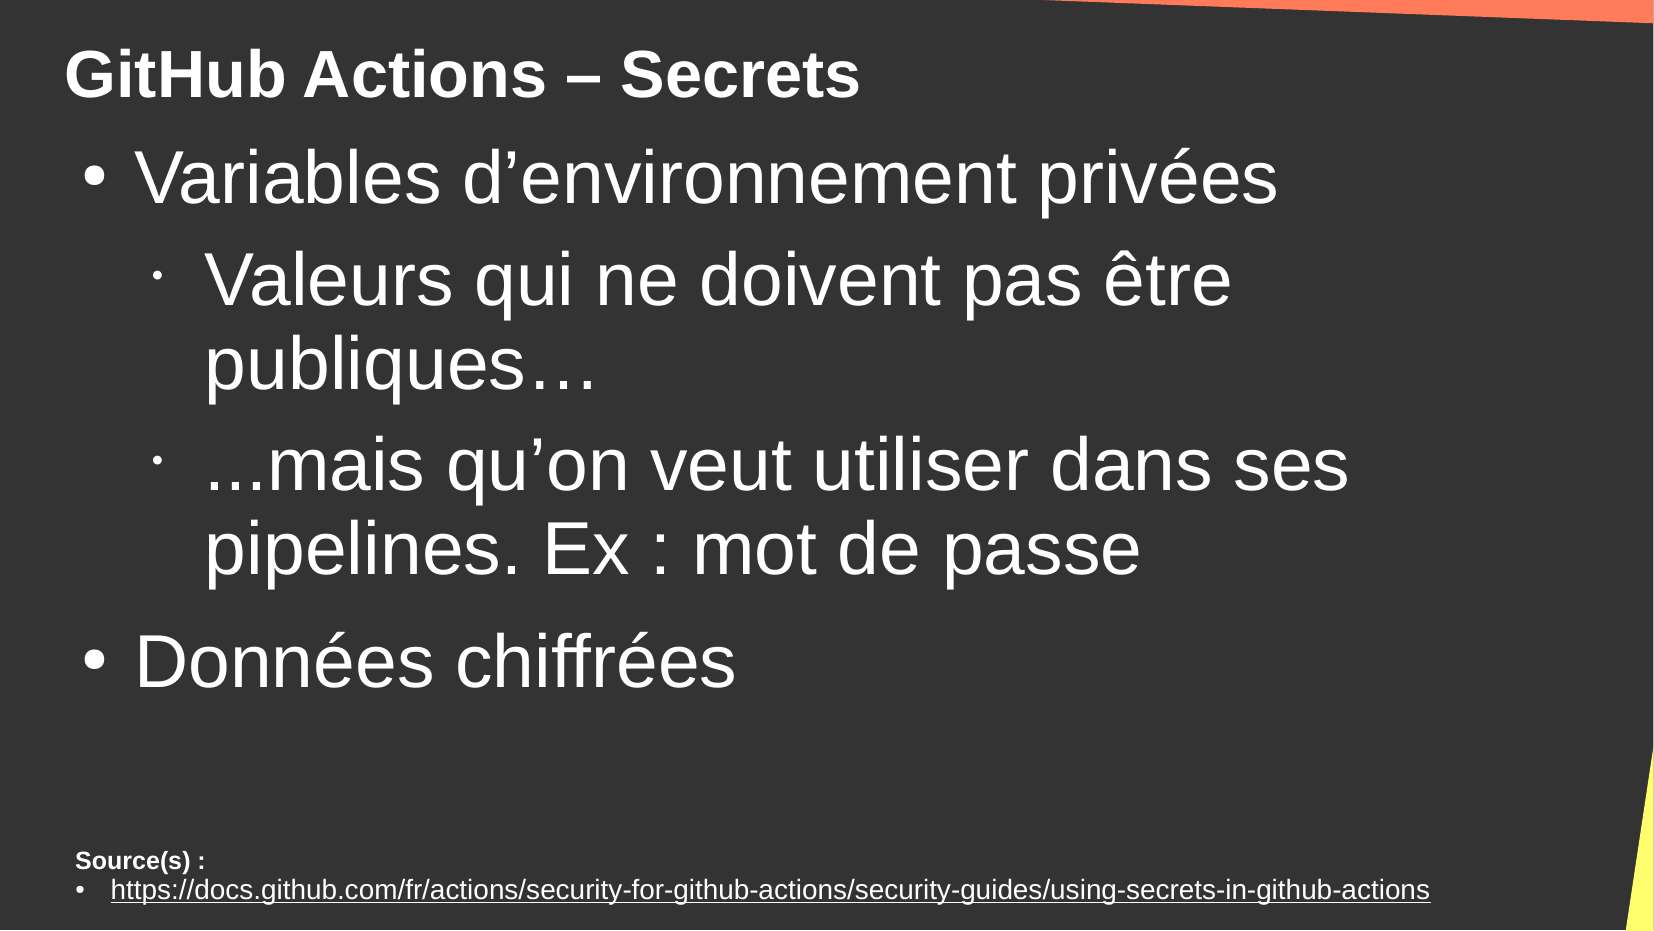

# GitHub Actions – Secrets
Variables d’environnement privées
Valeurs qui ne doivent pas être publiques…
...mais qu’on veut utiliser dans ses pipelines. Ex : mot de passe
Données chiffrées
Source(s) :
https://docs.github.com/fr/actions/security-for-github-actions/security-guides/using-secrets-in-github-actions